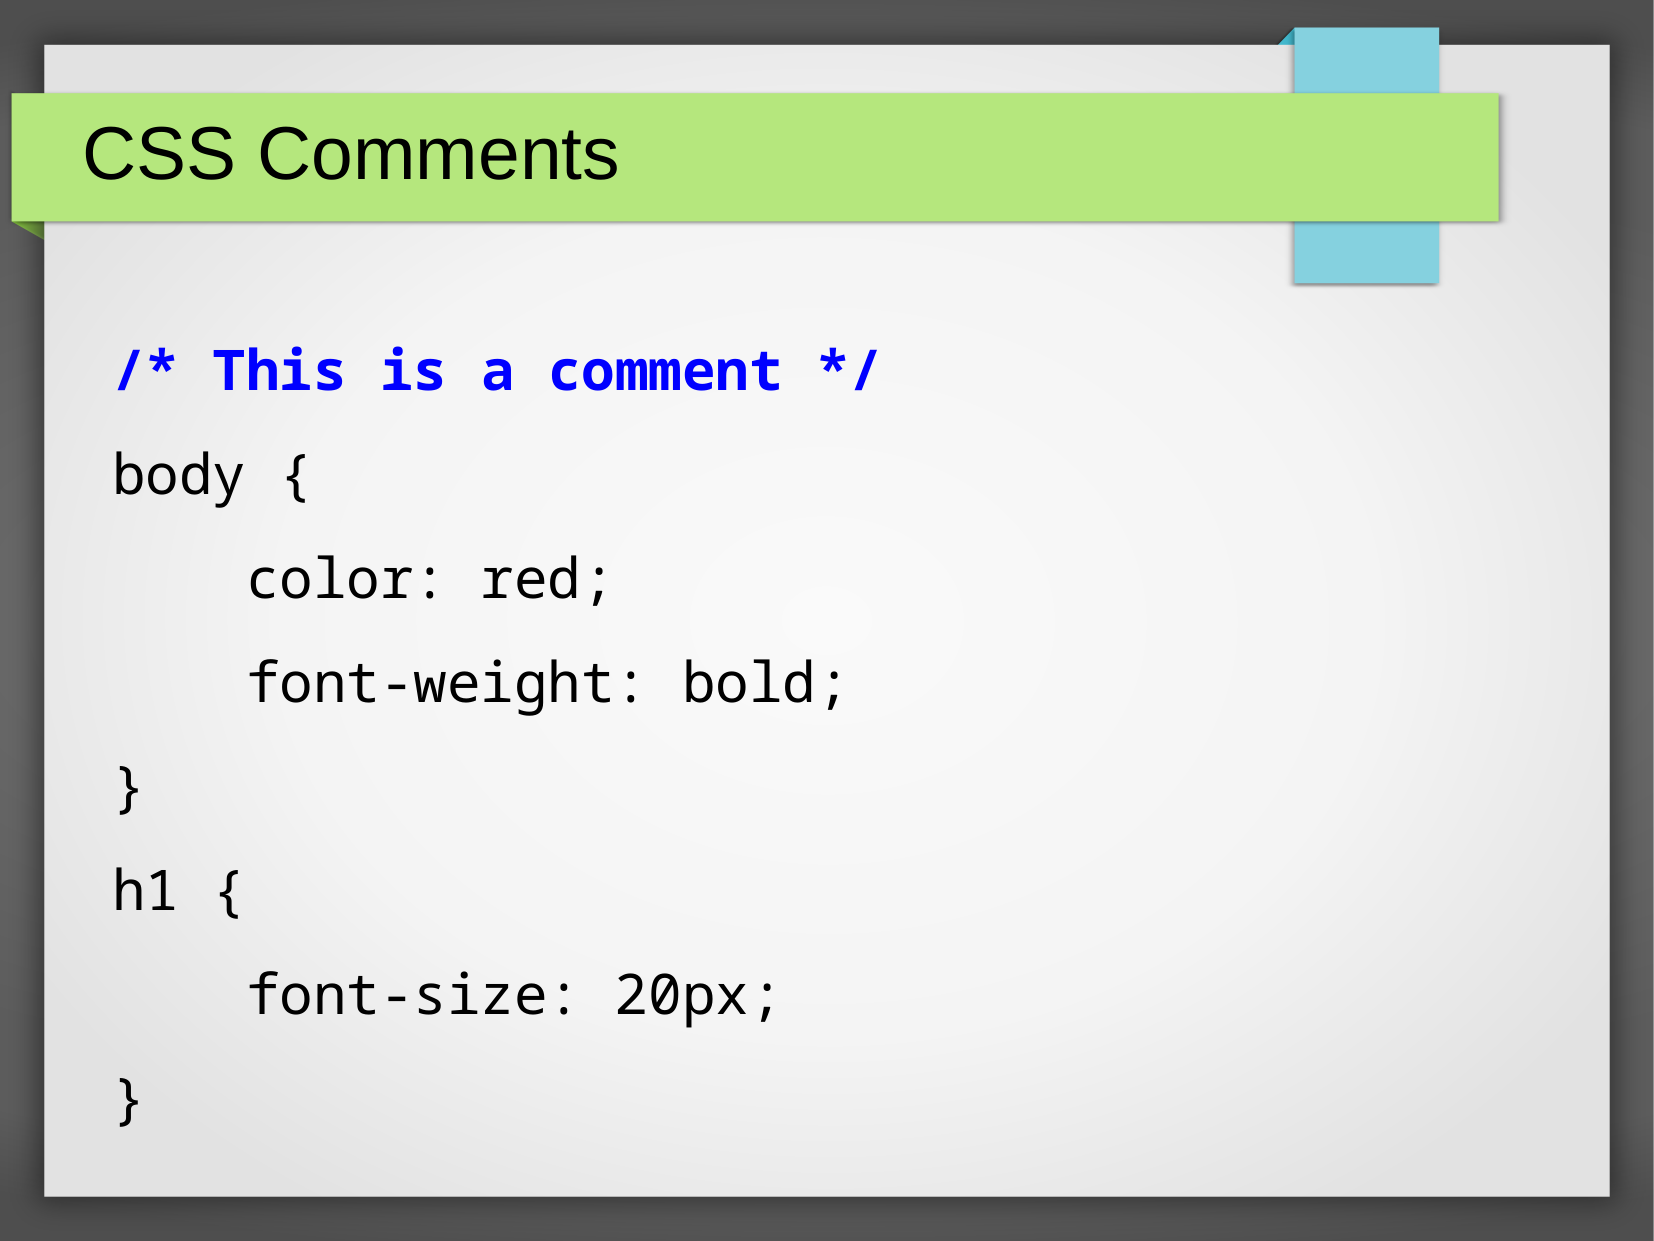

# CSS Comments
/* This is a comment */
body {
 color: red;
 font-weight: bold;
}
h1 {
 font-size: 20px;
}